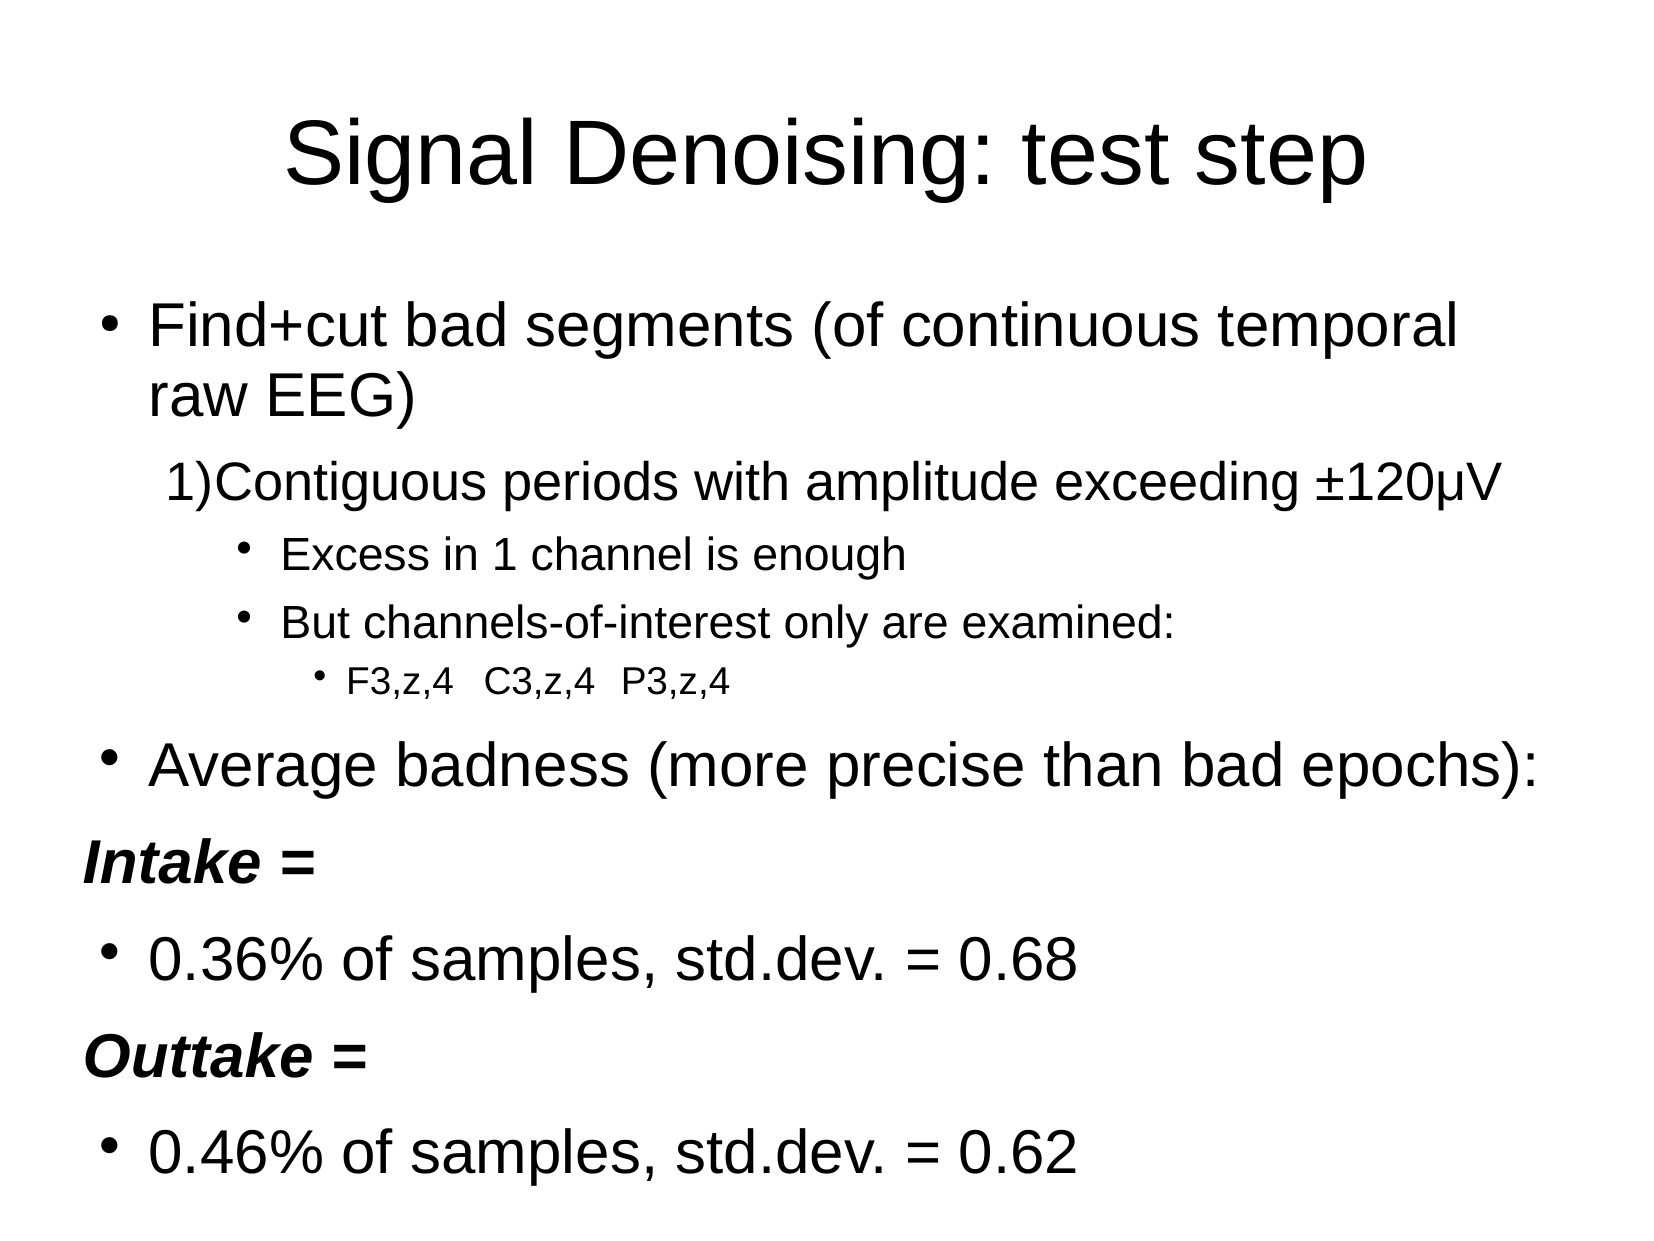

# Signal Denoising: test step
Find+cut bad segments (of continuous temporal raw EEG)
Contiguous periods with amplitude exceeding ±120μV
Excess in 1 channel is enough
But channels-of-interest only are examined:
F3,z,4	C3,z,4	P3,z,4
Average badness (more precise than bad epochs):
Intake =
0.36% of samples, std.dev. = 0.68
Outtake =
0.46% of samples, std.dev. = 0.62